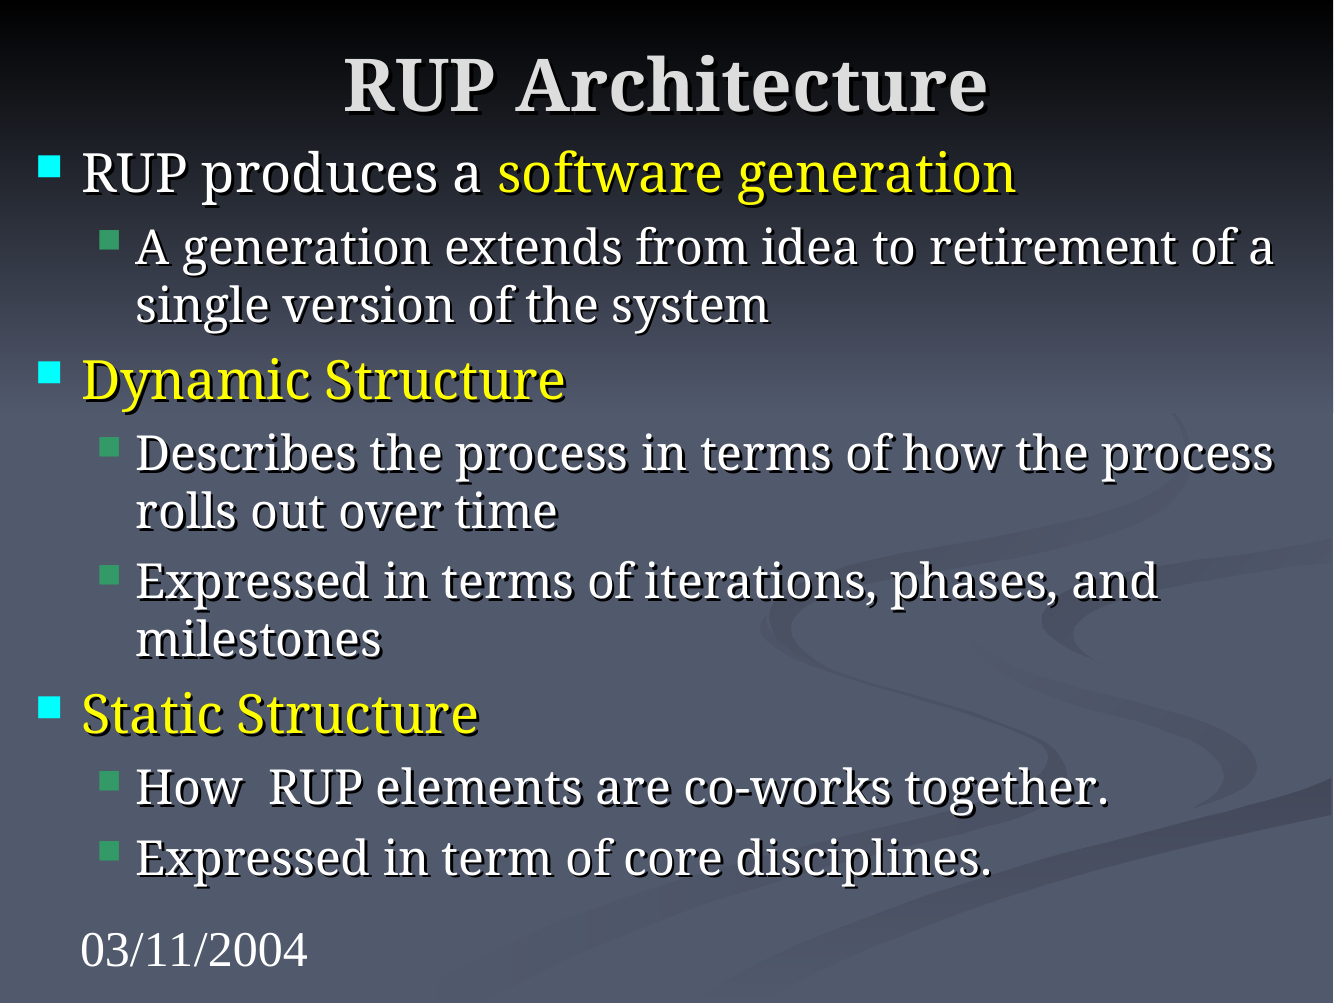

# RUP Architecture
RUP produces a software generation
A generation extends from idea to retirement of a single version of the system
Dynamic Structure
Describes the process in terms of how the process rolls out over time
Expressed in terms of iterations, phases, and milestones
Static Structure
How RUP elements are co-works together.
Expressed in term of core disciplines.
03/11/2004